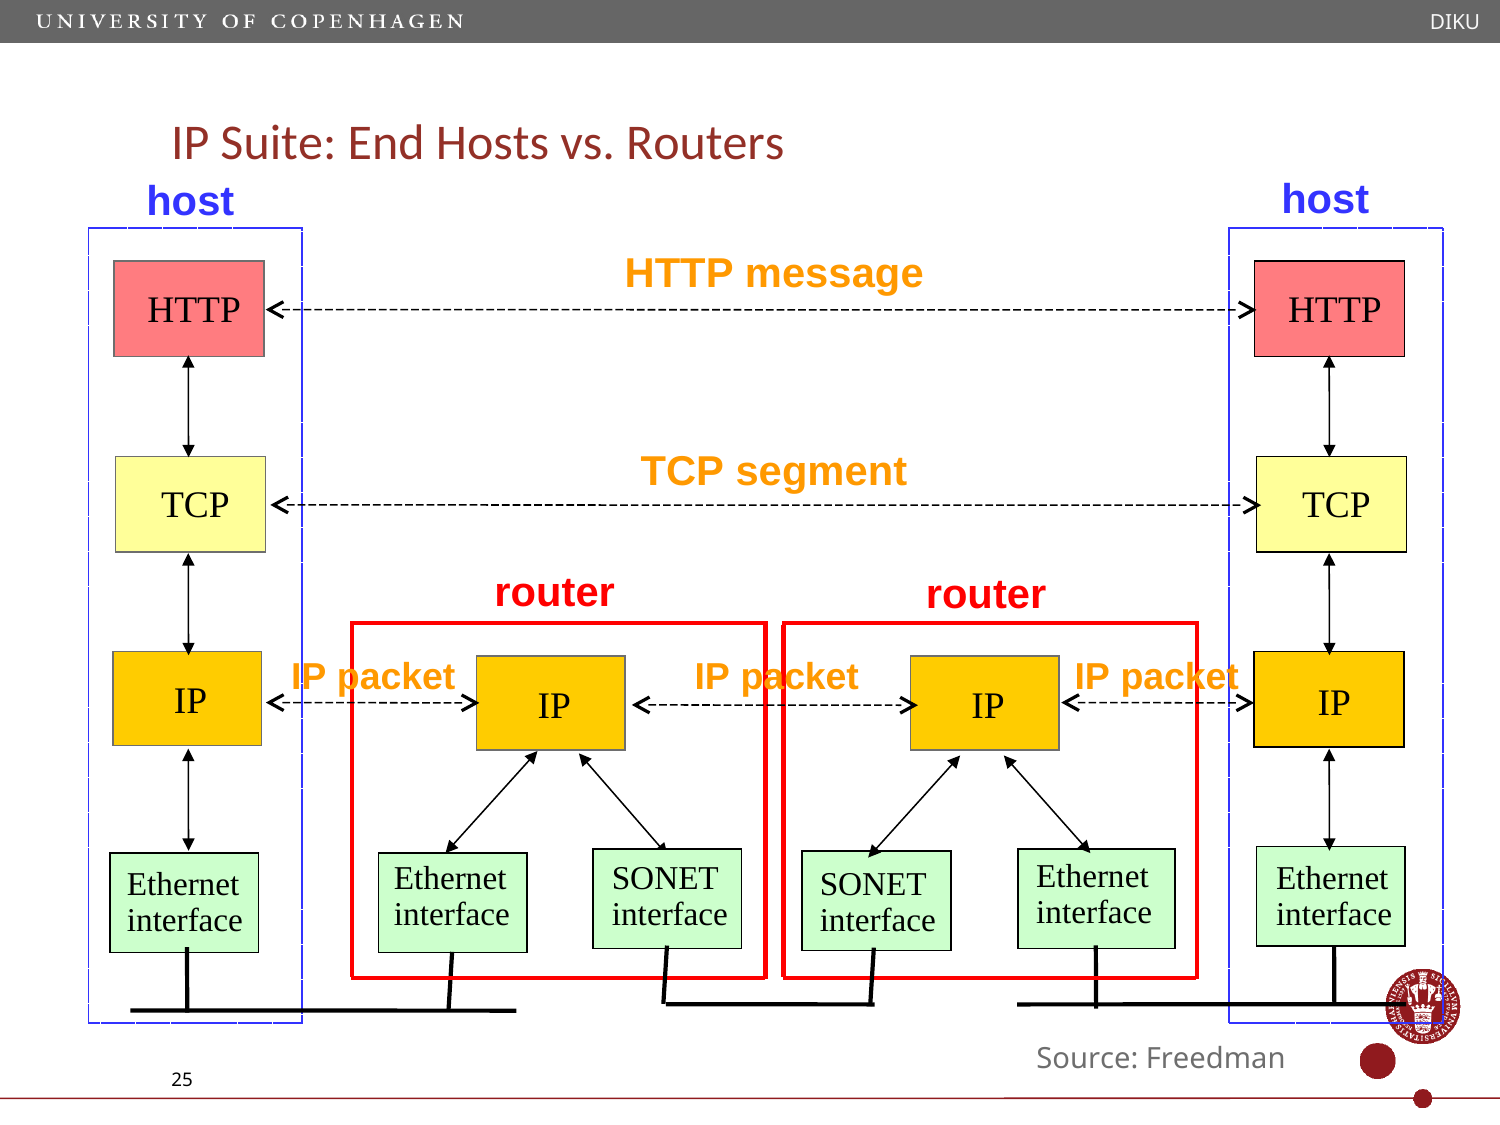

DIKU
IP Suite: End Hosts vs. Routers
host
host
HTTP message
HTTP
HTTP
TCP segment
TCP
TCP
router
router
IP packet
IP packet
IP packet
IP
IP
IP
IP
Ethernet
interface
Ethernet
interface
SONET
interface
Ethernet
interface
Ethernet
interface
SONET
interface
Source: Freedman